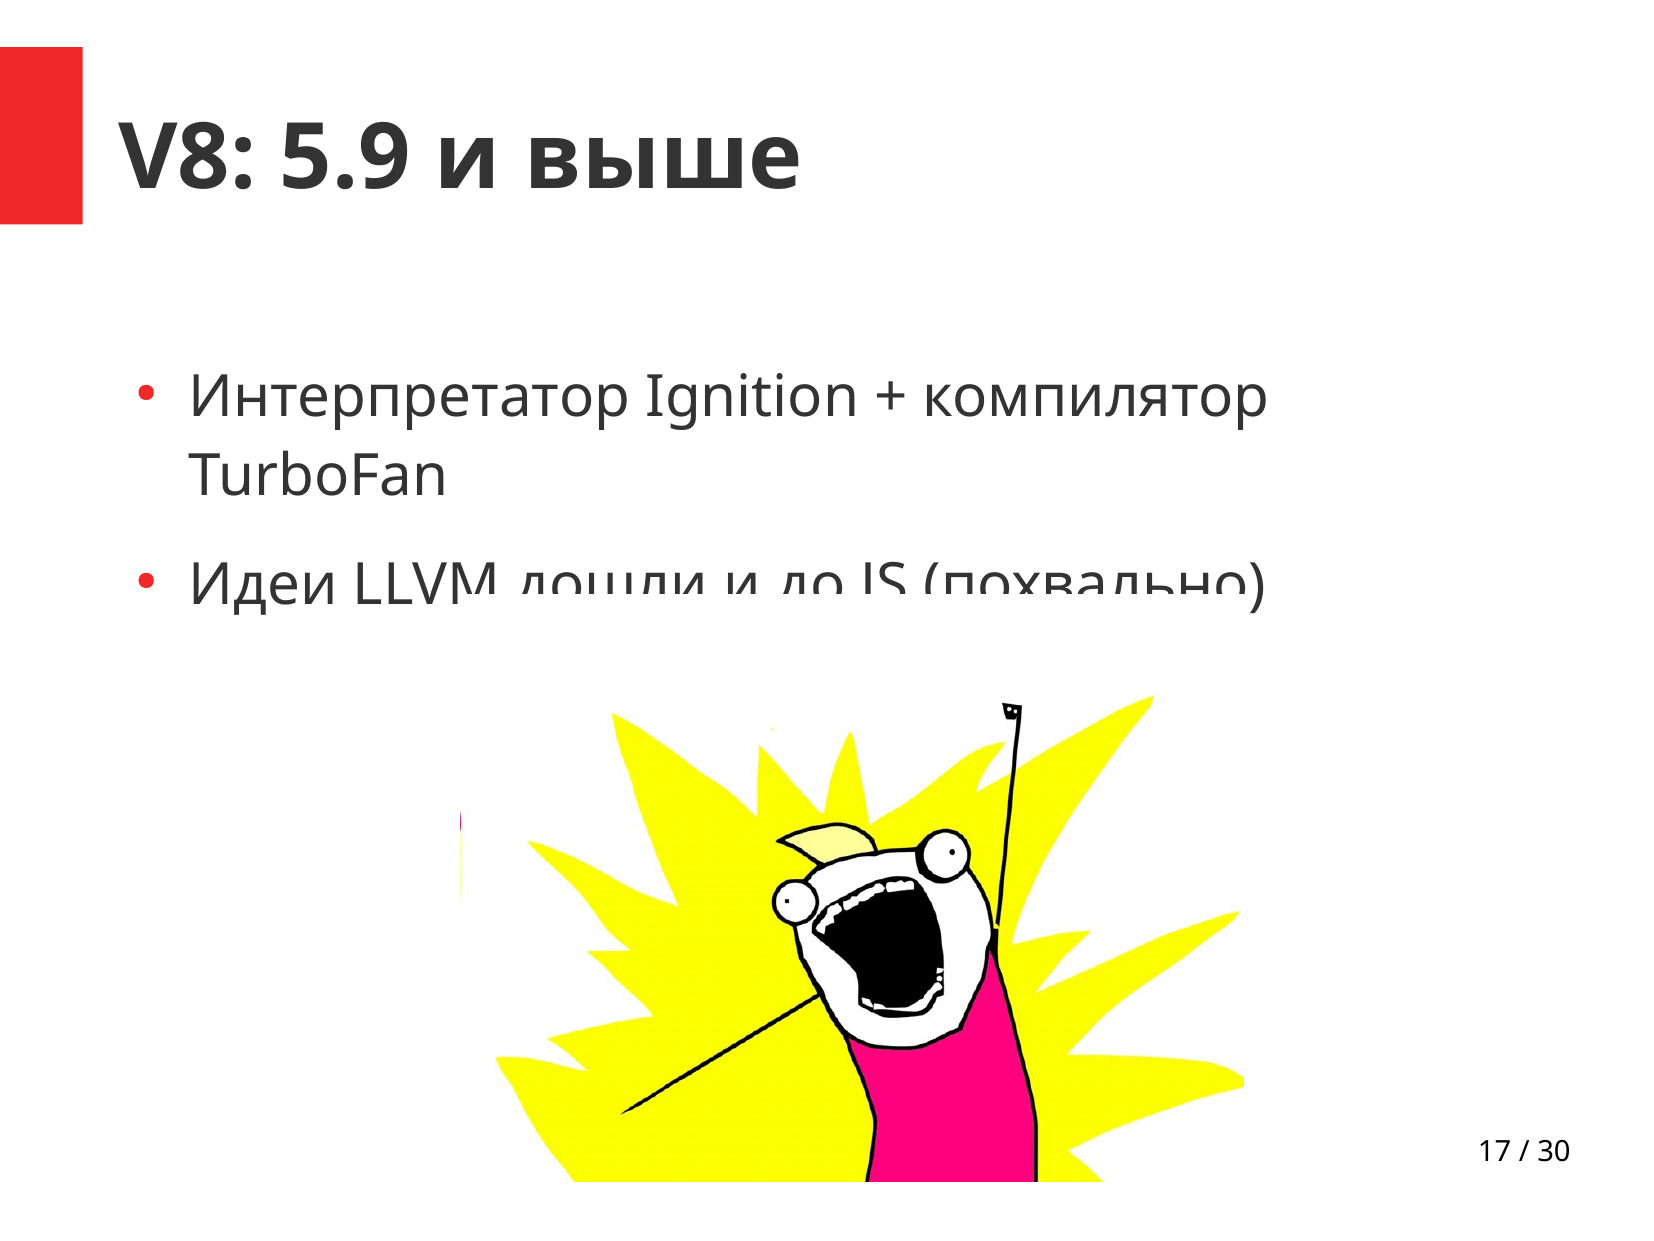

# V8: 5.9 и выше
Интерпретатор Ignition + компилятор TurboFan
Идеи LLVM дошли и до JS (похвально)
17